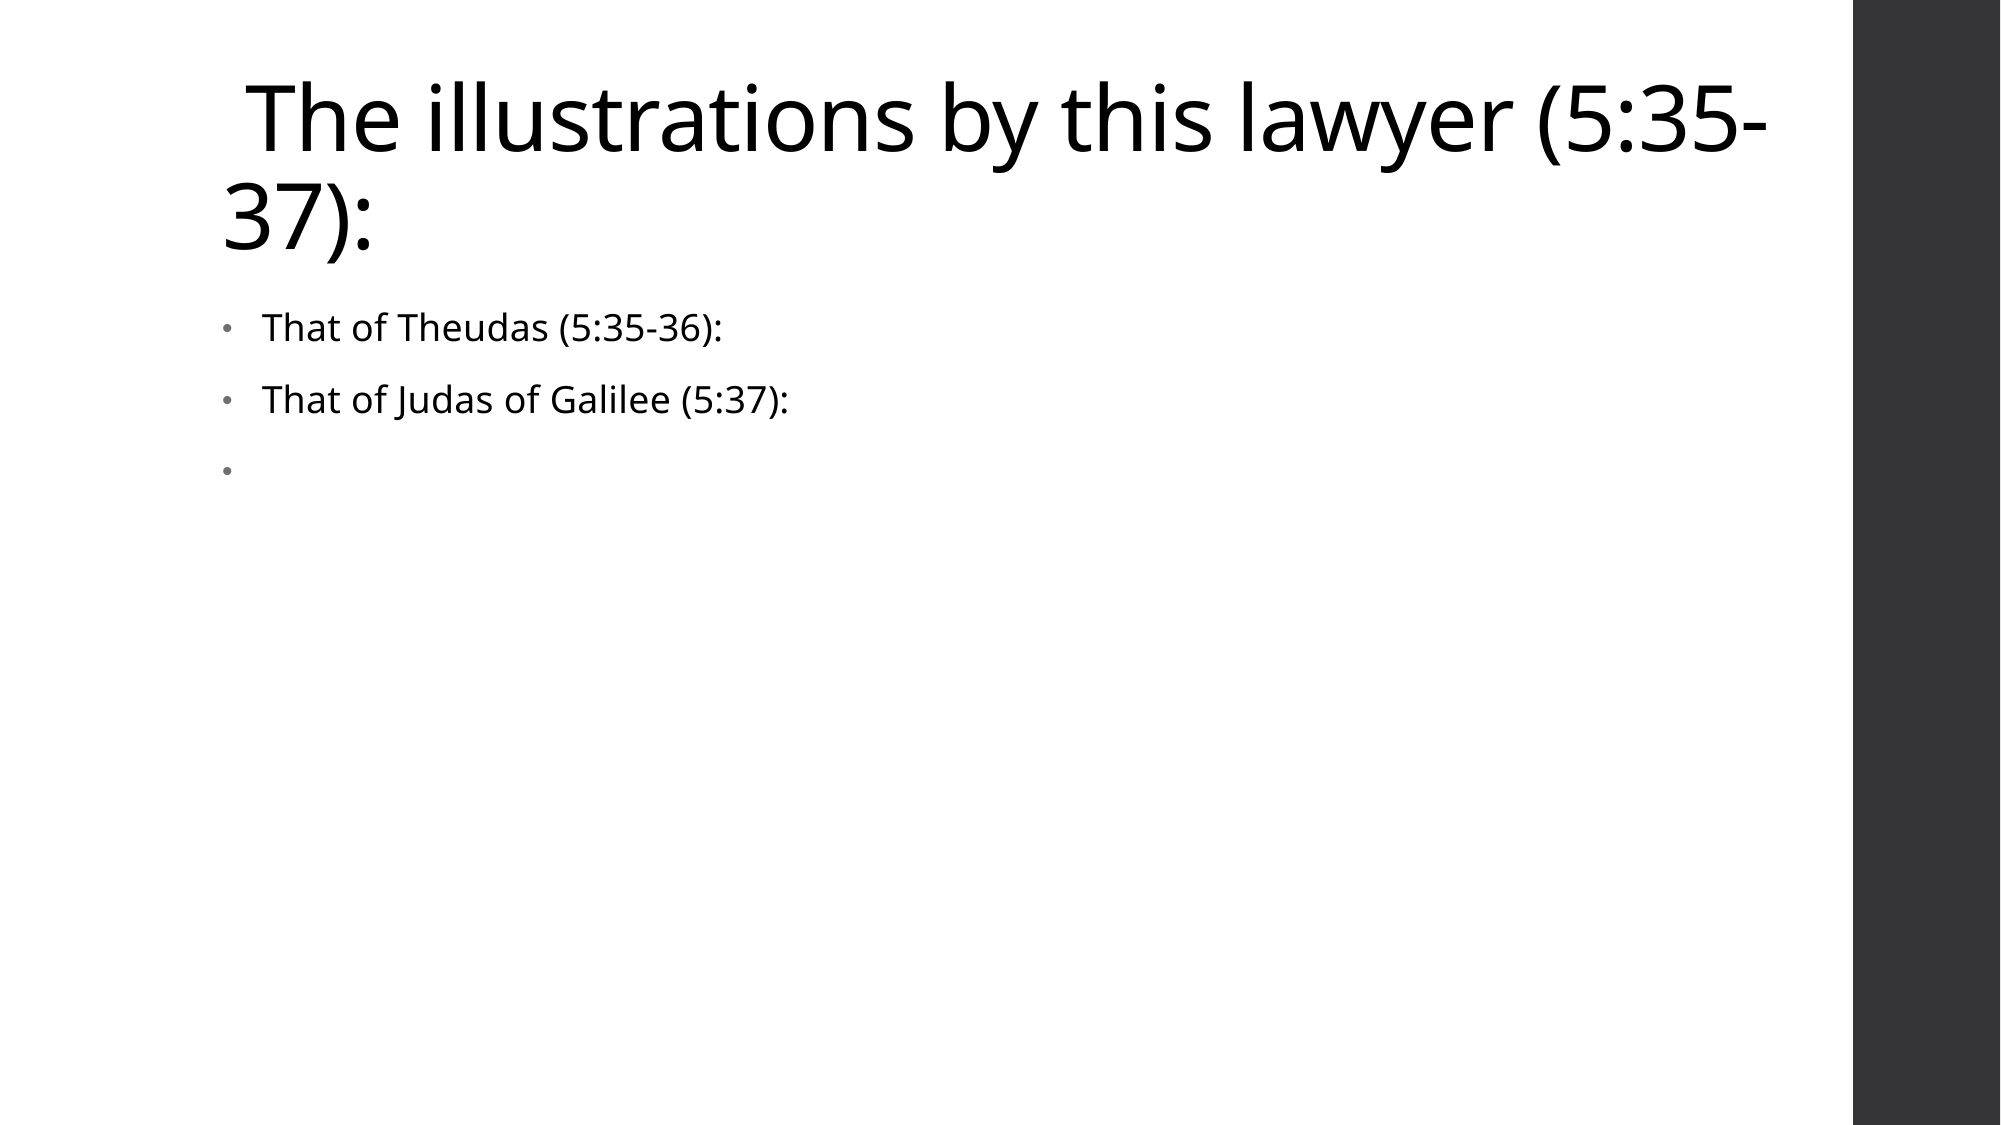

# The illustrations by this lawyer (5:35-37):
 That of Theudas (5:35-36):
 That of Judas of Galilee (5:37):